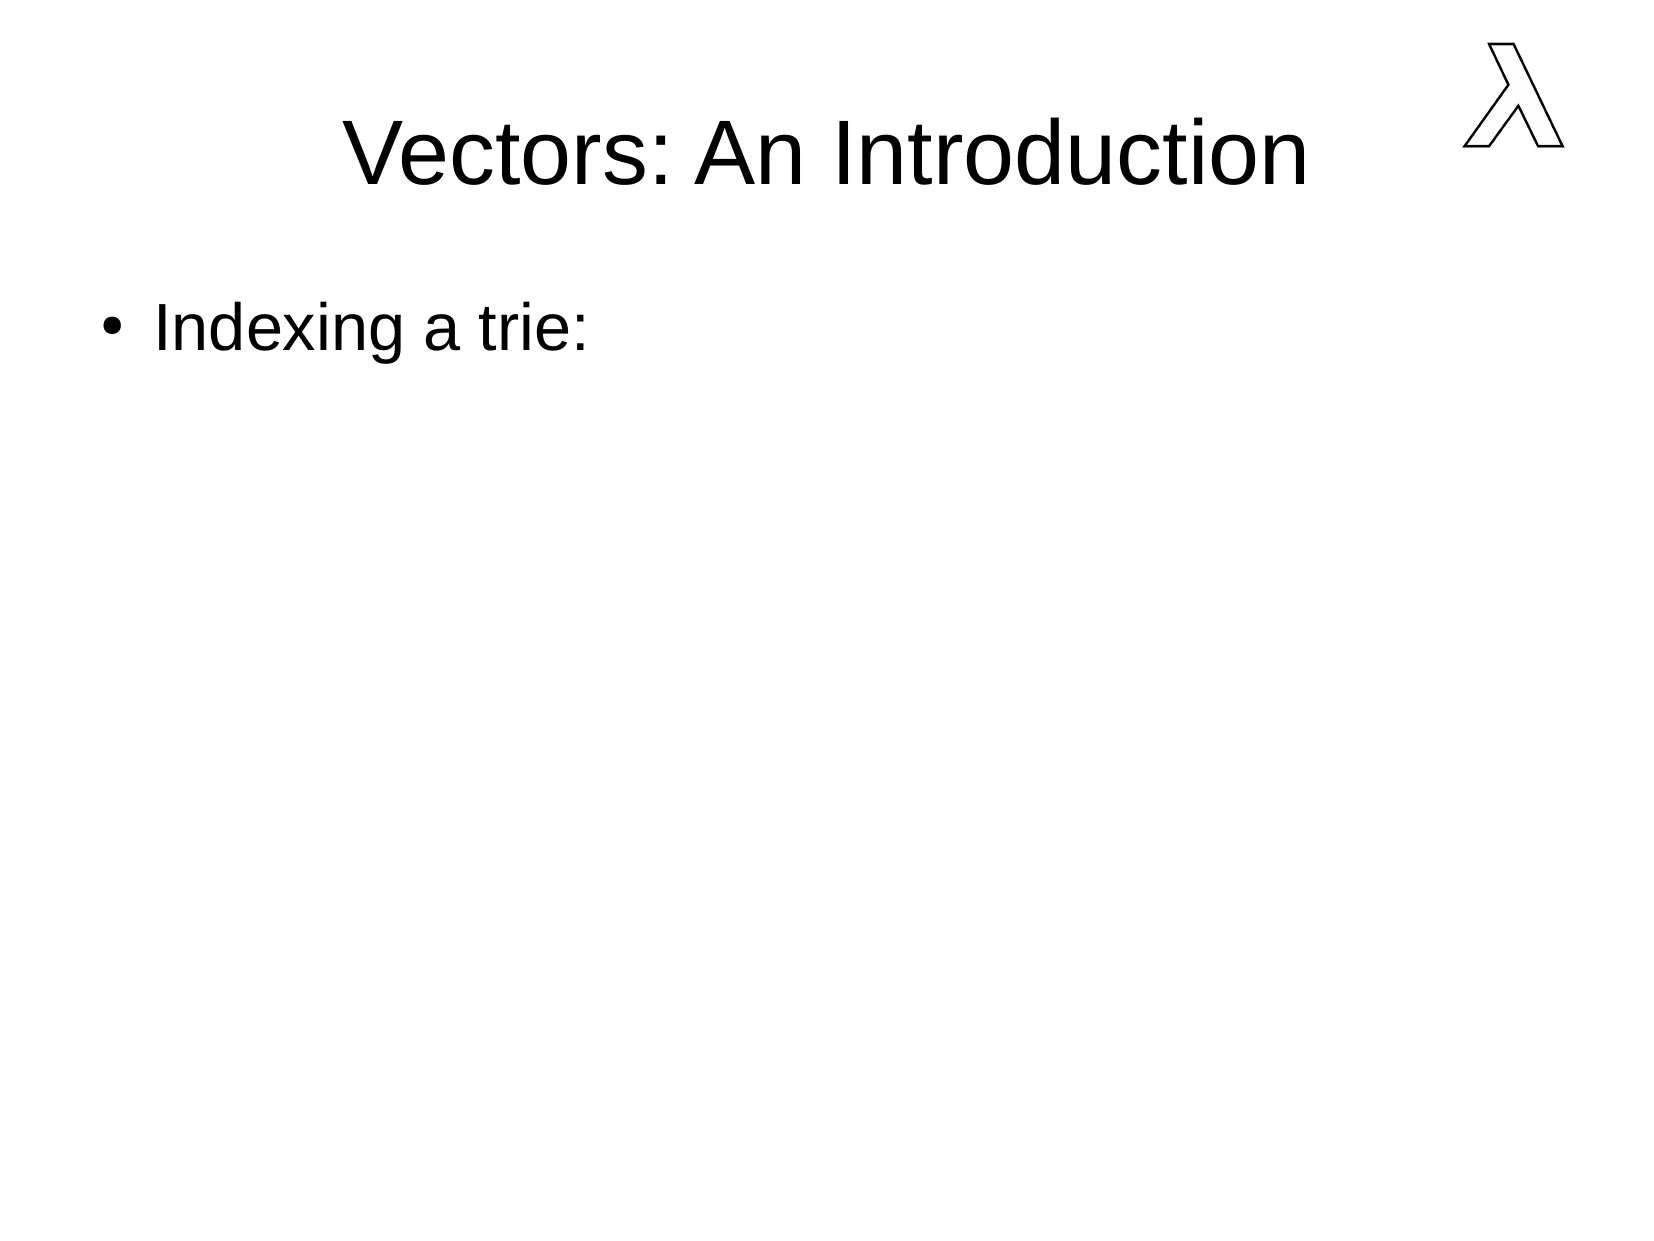

# Vectors: An Introduction
Indexing a trie: